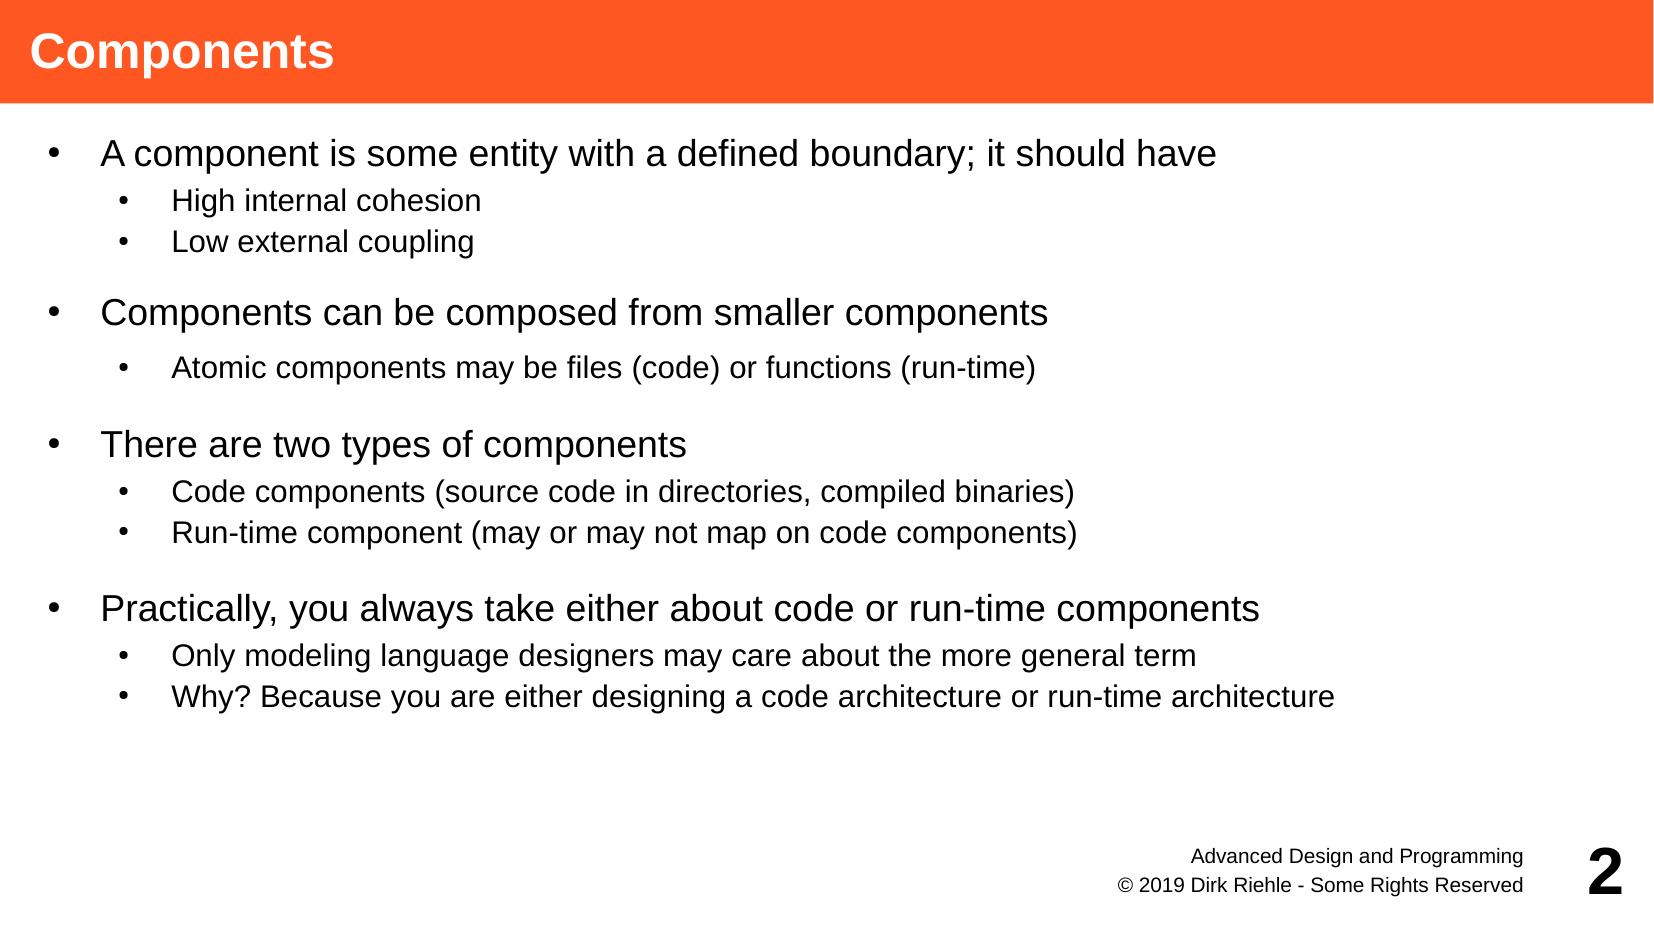

# Components
A component is some entity with a defined boundary; it should have
High internal cohesion
Low external coupling
Components can be composed from smaller components
Atomic components may be files (code) or functions (run-time)
There are two types of components
Code components (source code in directories, compiled binaries)
Run-time component (may or may not map on code components)
Practically, you always take either about code or run-time components
Only modeling language designers may care about the more general term
Why? Because you are either designing a code architecture or run-time architecture
Advanced Design and Programming
2
© 2019 Dirk Riehle - Some Rights Reserved